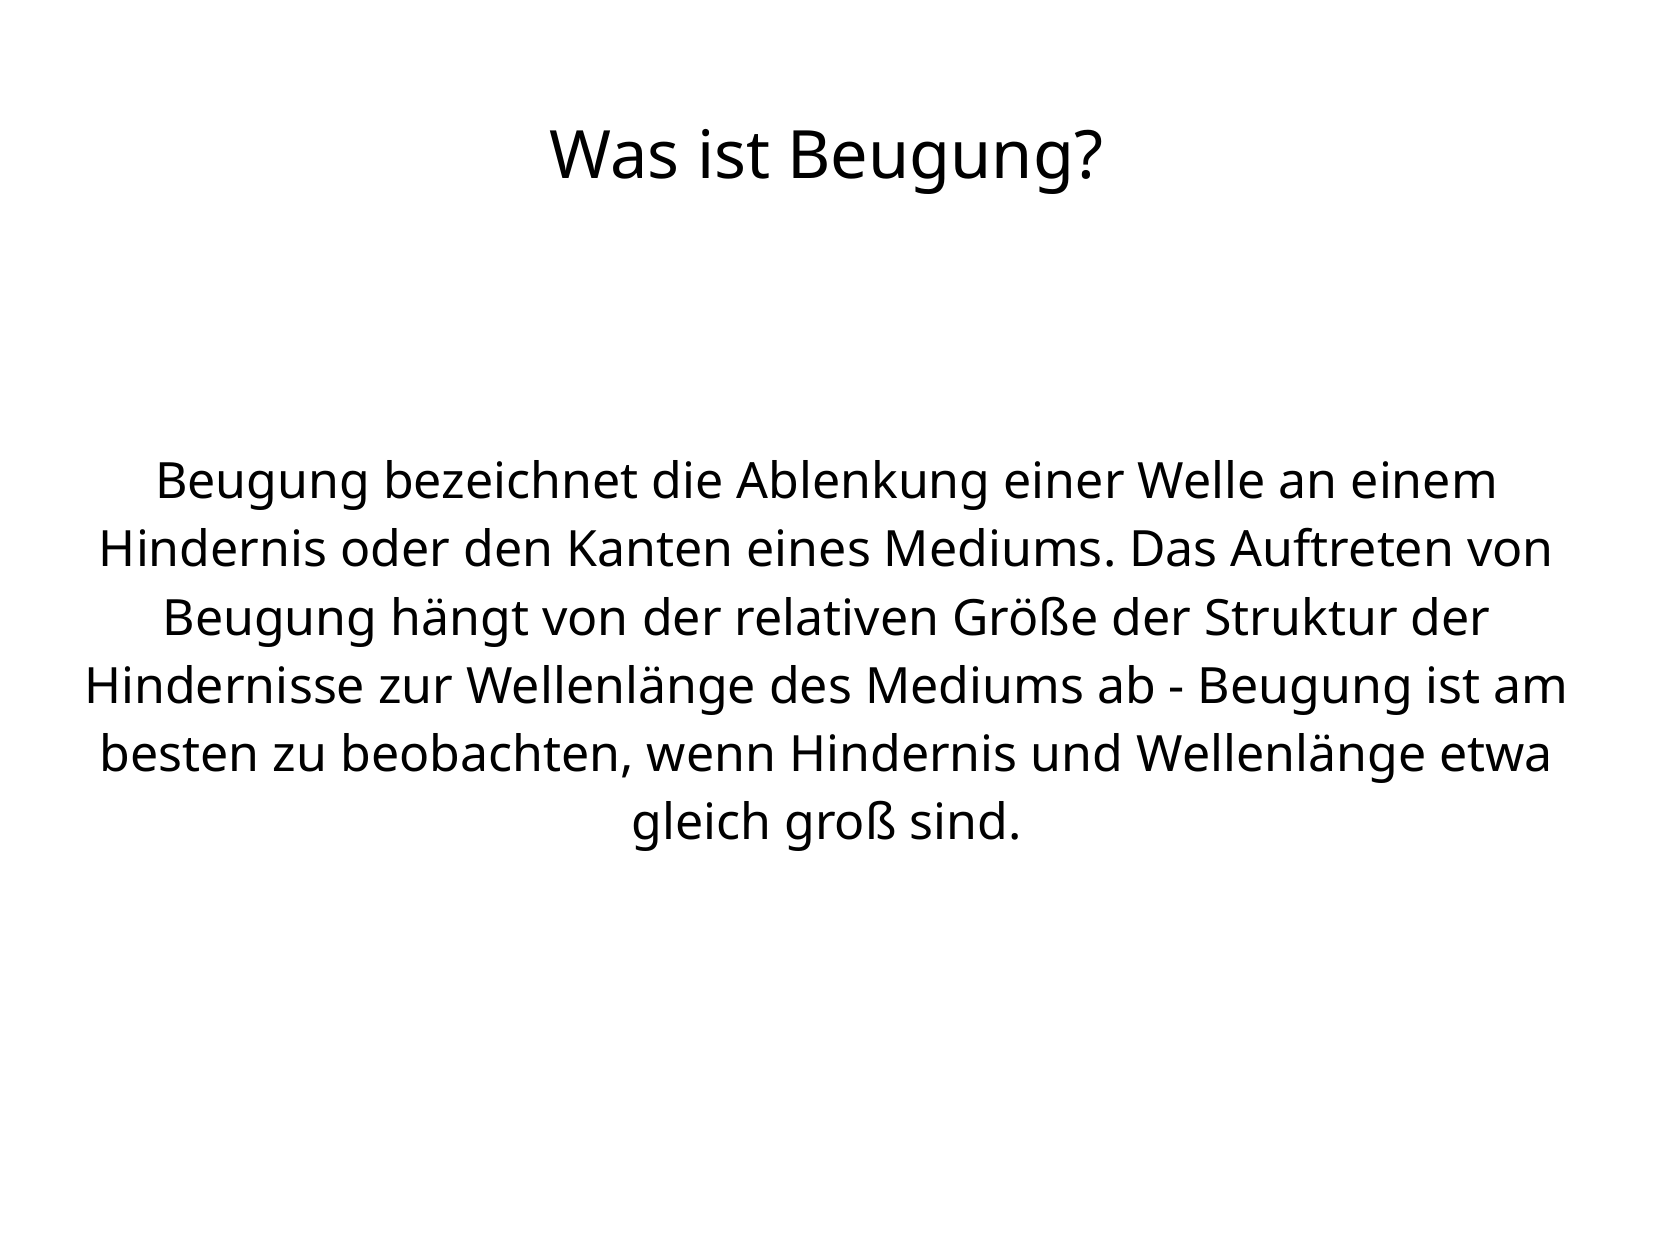

# Was ist Beugung?
Beugung bezeichnet die Ablenkung einer Welle an einem Hindernis oder den Kanten eines Mediums. Das Auftreten von Beugung hängt von der relativen Größe der Struktur der Hindernisse zur Wellenlänge des Mediums ab - Beugung ist am besten zu beobachten, wenn Hindernis und Wellenlänge etwa gleich groß sind.